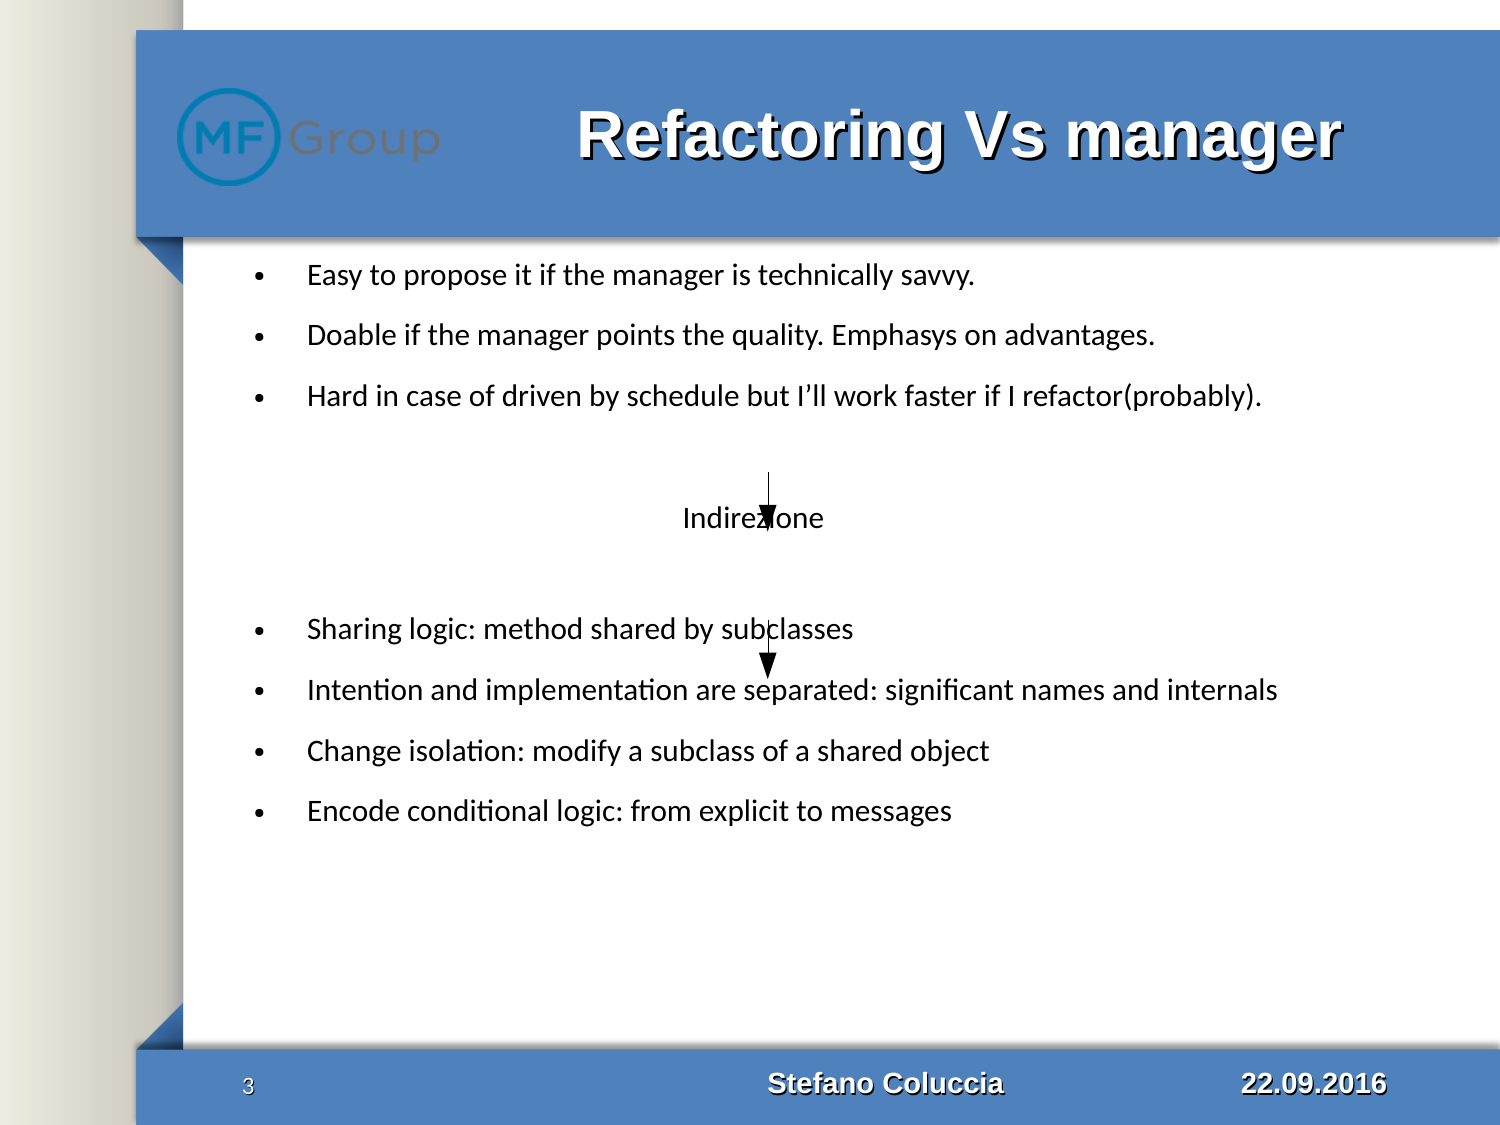

# Refactoring Vs manager
Easy to propose it if the manager is technically savvy.
Doable if the manager points the quality. Emphasys on advantages.
Hard in case of driven by schedule but I’ll work faster if I refactor(probably).
 Indirezione
Sharing logic: method shared by subclasses
Intention and implementation are separated: significant names and internals
Change isolation: modify a subclass of a shared object
Encode conditional logic: from explicit to messages
3
Stefano Coluccia
22.09.2016